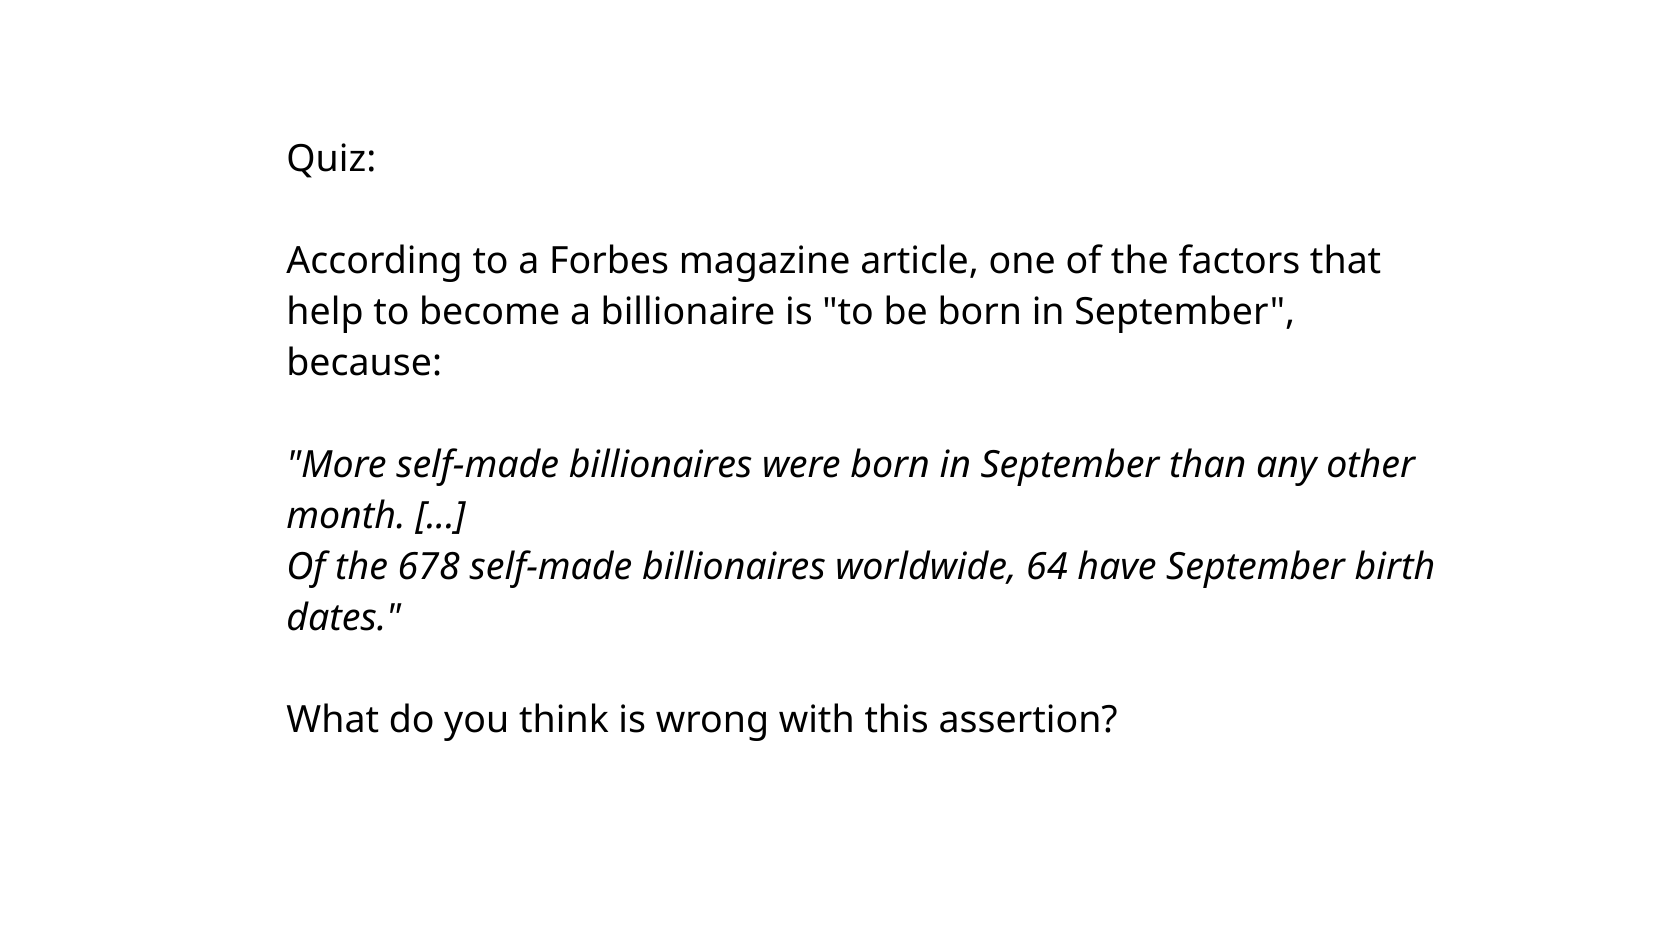

Quiz:
According to a Forbes magazine article, one of the factors that help to become a billionaire is "to be born in September", because:
"More self-made billionaires were born in September than any other month. [...]
Of the 678 self-made billionaires worldwide, 64 have September birth dates."
What do you think is wrong with this assertion?